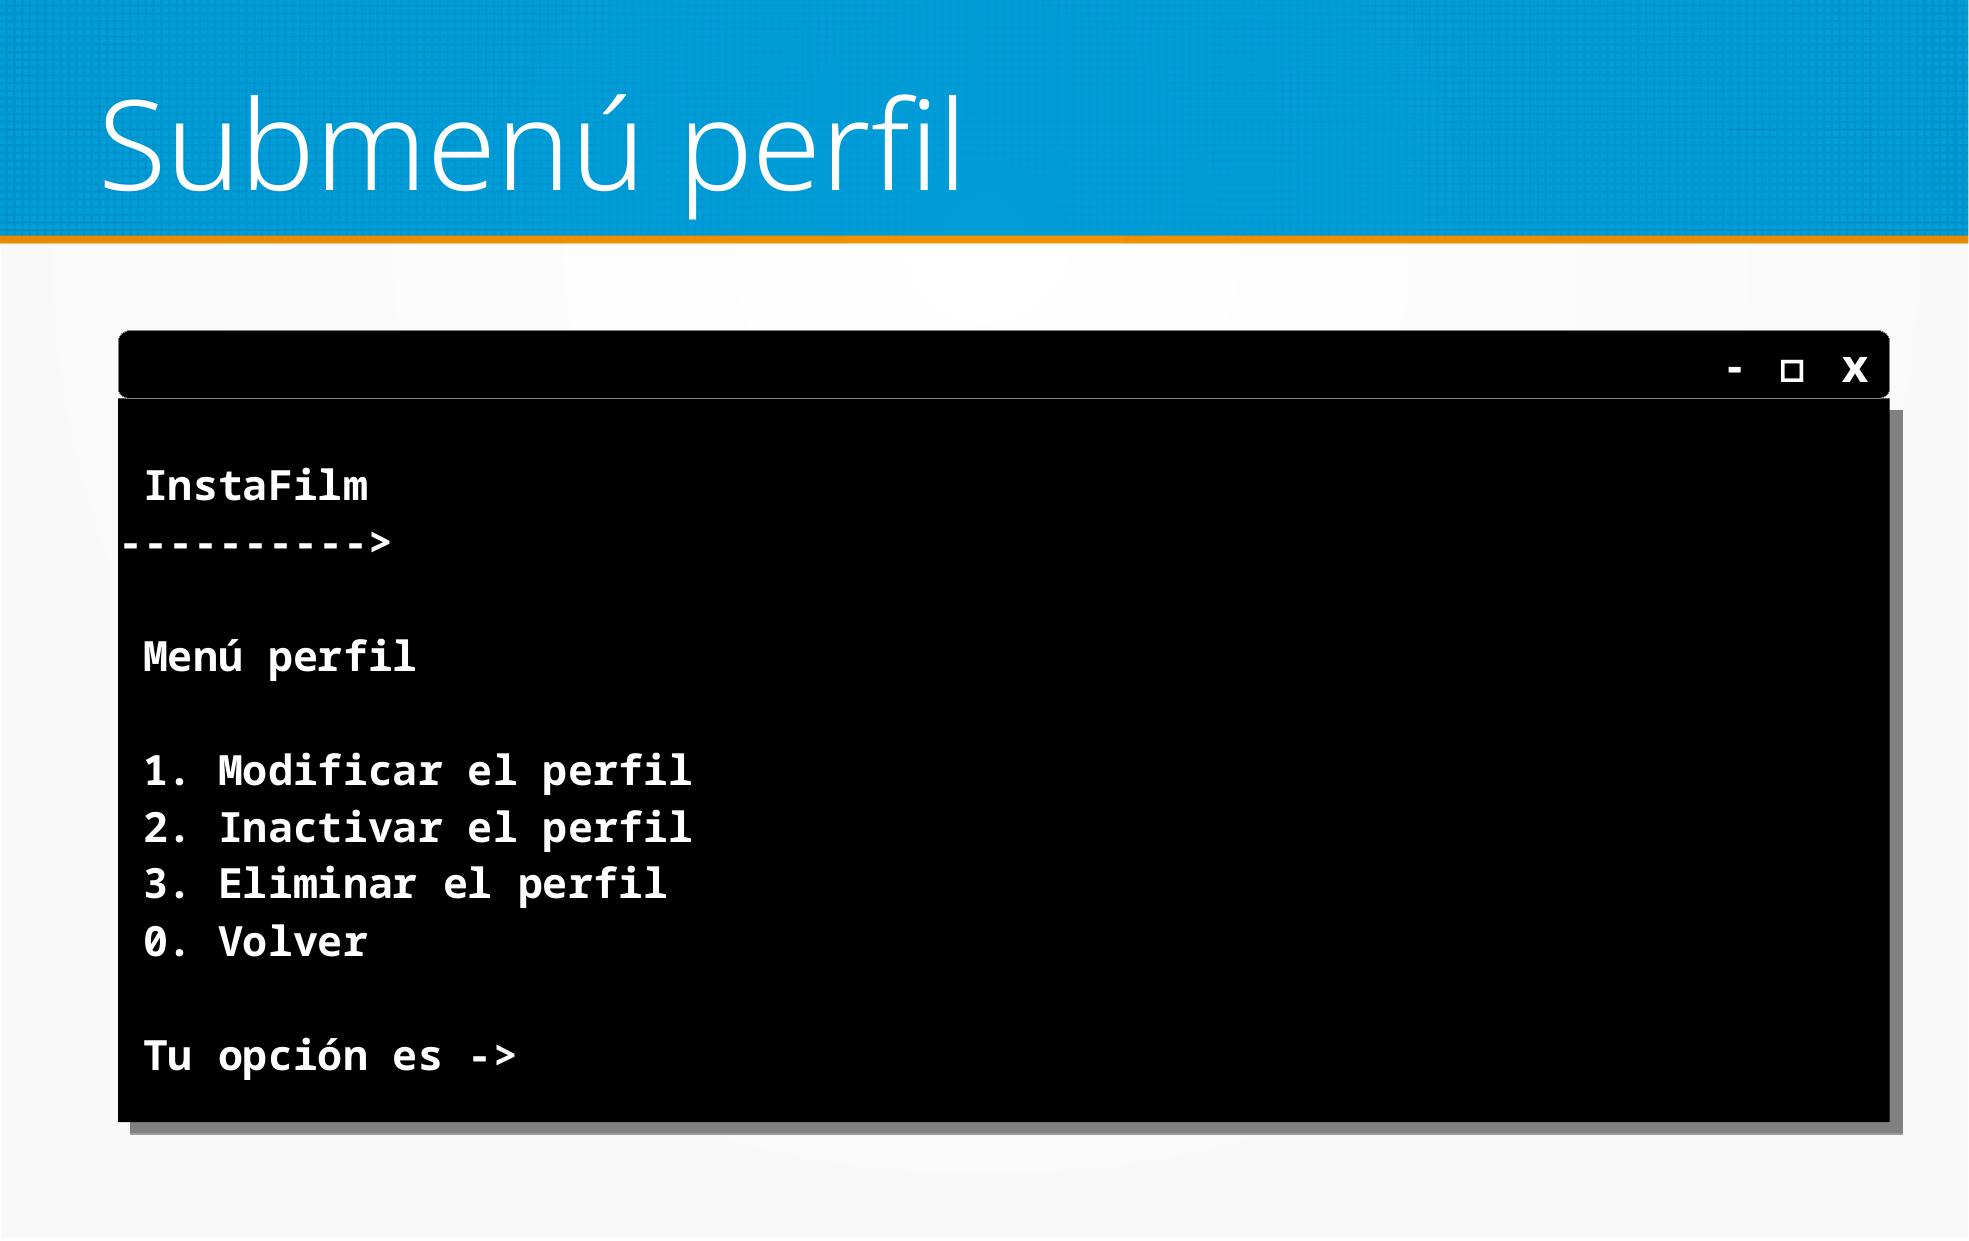

# Submenú perfil
- □ x
 InstaFilm
---------->
 Menú perfil
 1. Modificar el perfil
 2. Inactivar el perfil
 3. Eliminar el perfil
 0. Volver
 Tu opción es ->